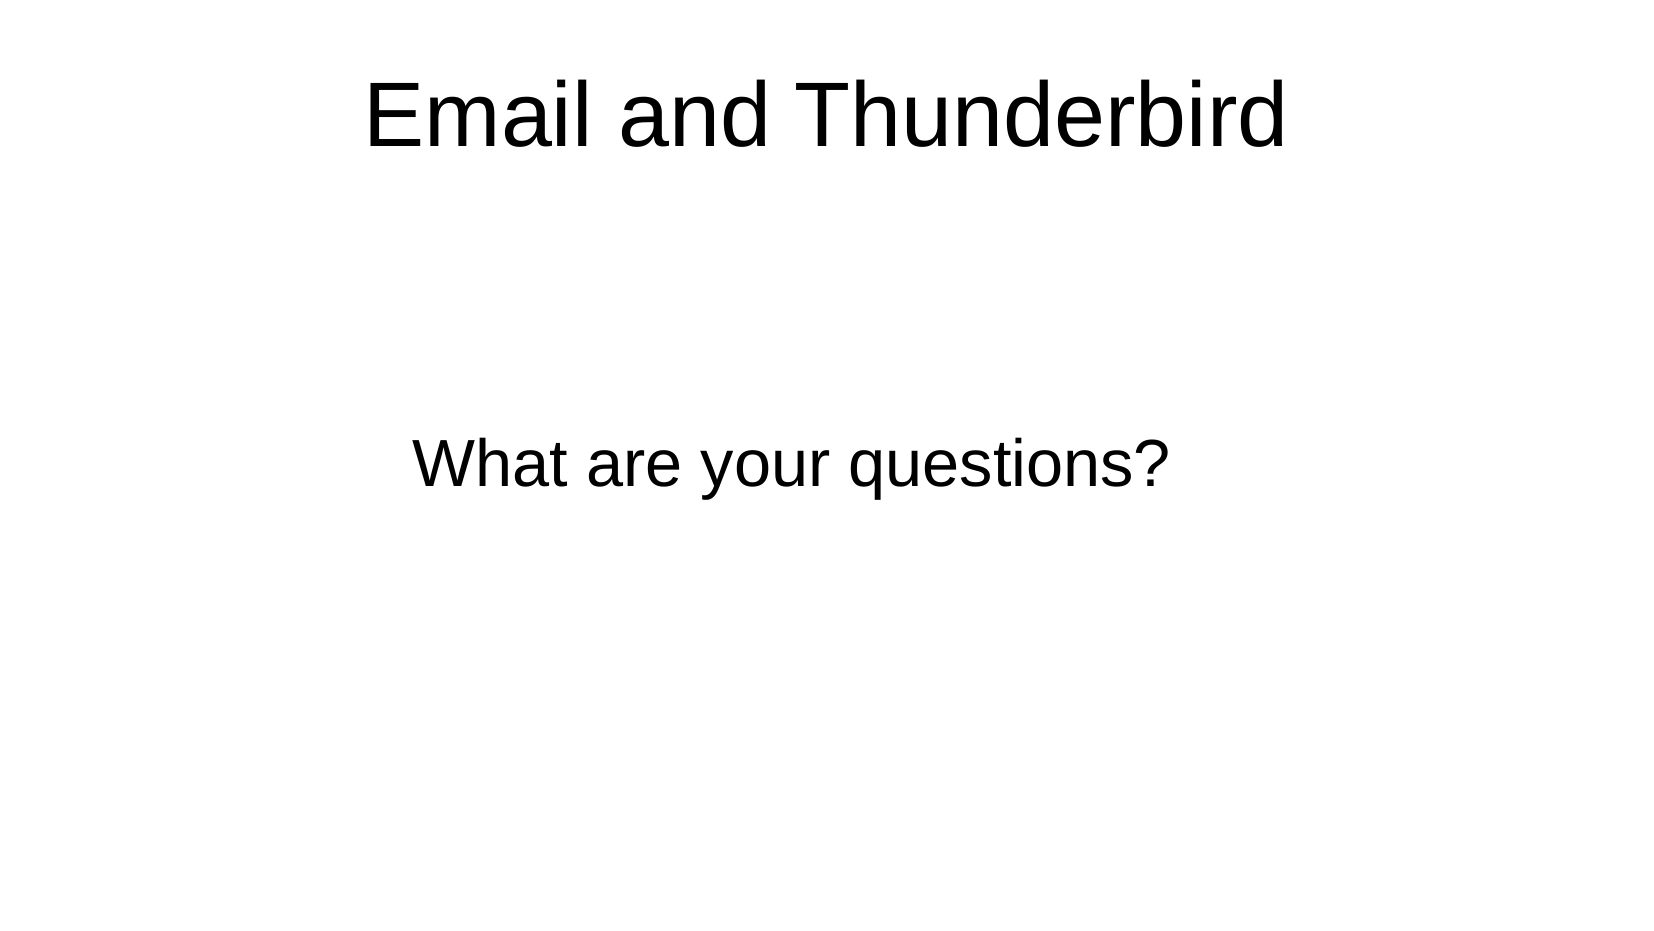

# Email and Thunderbird
 What are your questions?